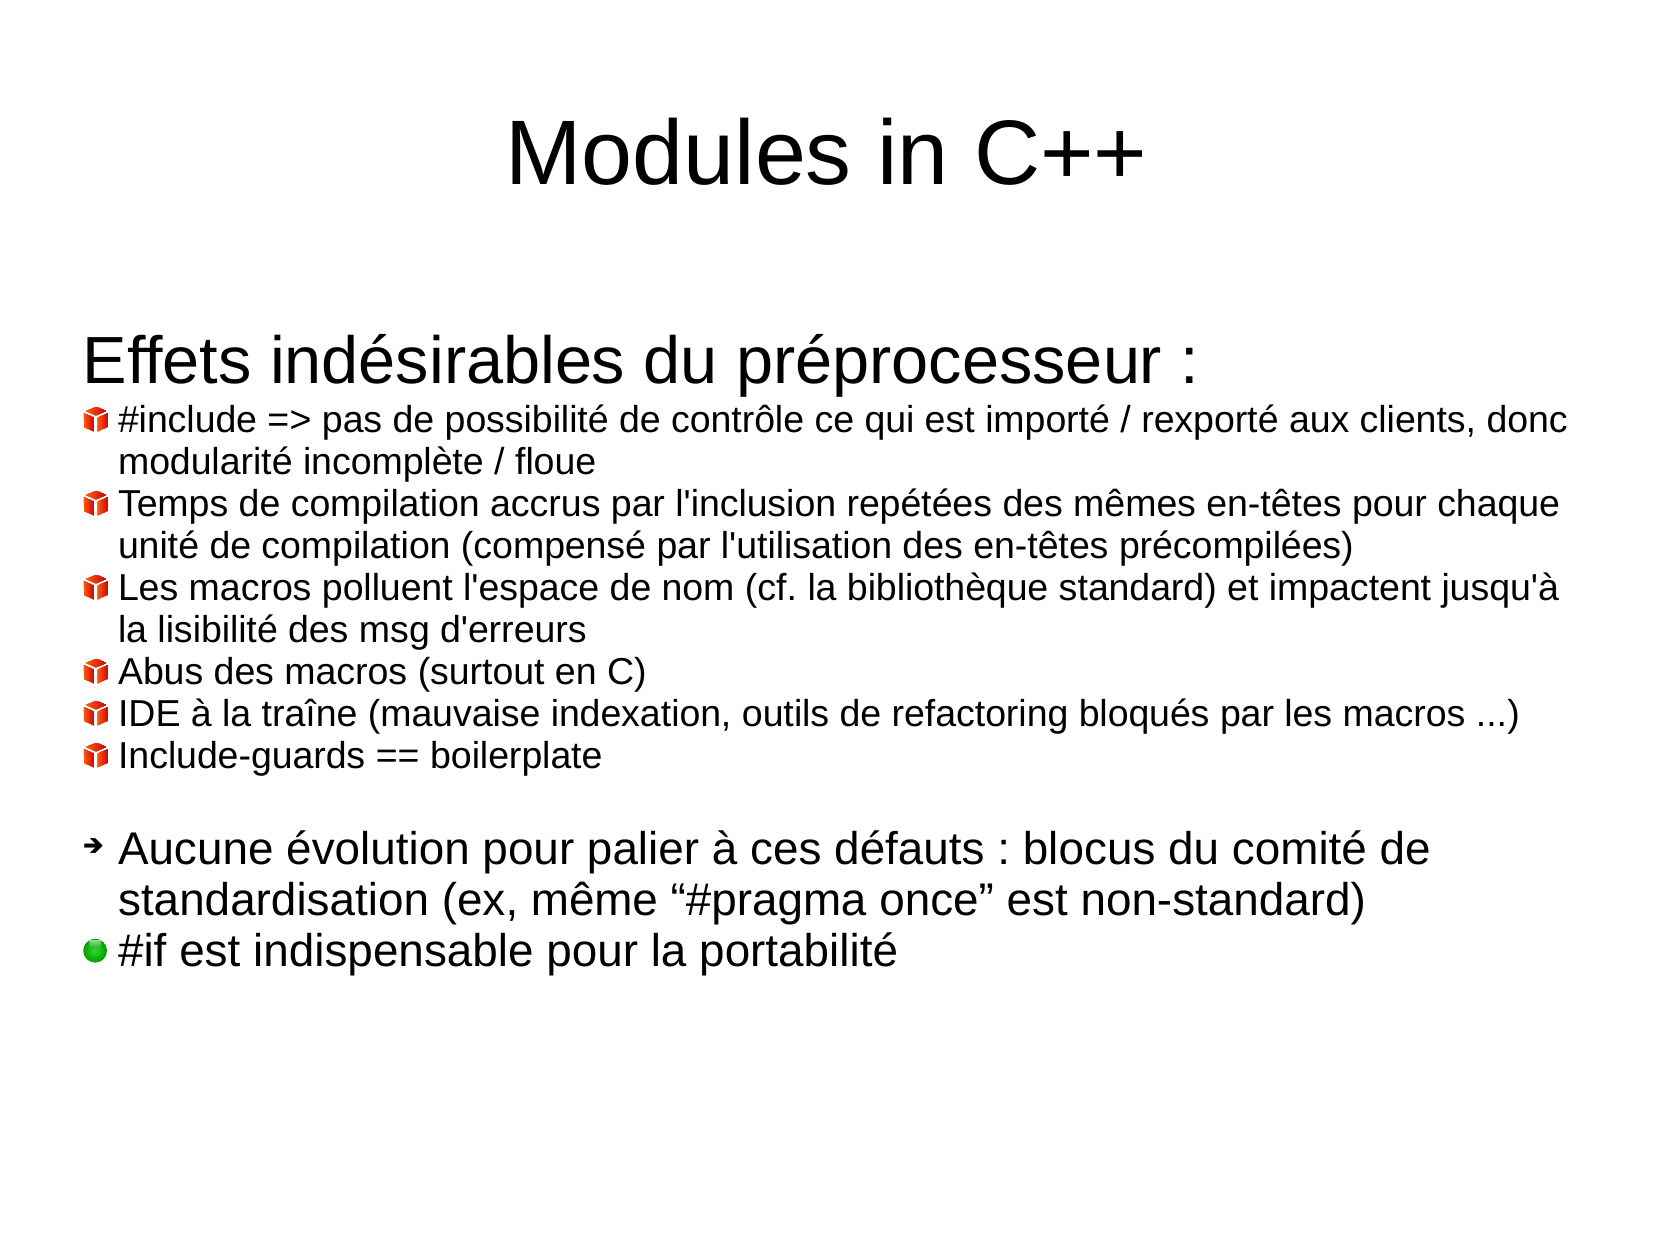

# Modules in C++
Effets indésirables du préprocesseur :
#include => pas de possibilité de contrôle ce qui est importé / rexporté aux clients, donc modularité incomplète / floue
Temps de compilation accrus par l'inclusion repétées des mêmes en-têtes pour chaque unité de compilation (compensé par l'utilisation des en-têtes précompilées)
Les macros polluent l'espace de nom (cf. la bibliothèque standard) et impactent jusqu'à la lisibilité des msg d'erreurs
Abus des macros (surtout en C)
IDE à la traîne (mauvaise indexation, outils de refactoring bloqués par les macros ...)
Include-guards == boilerplate
Aucune évolution pour palier à ces défauts : blocus du comité de standardisation (ex, même “#pragma once” est non-standard)
#if est indispensable pour la portabilité